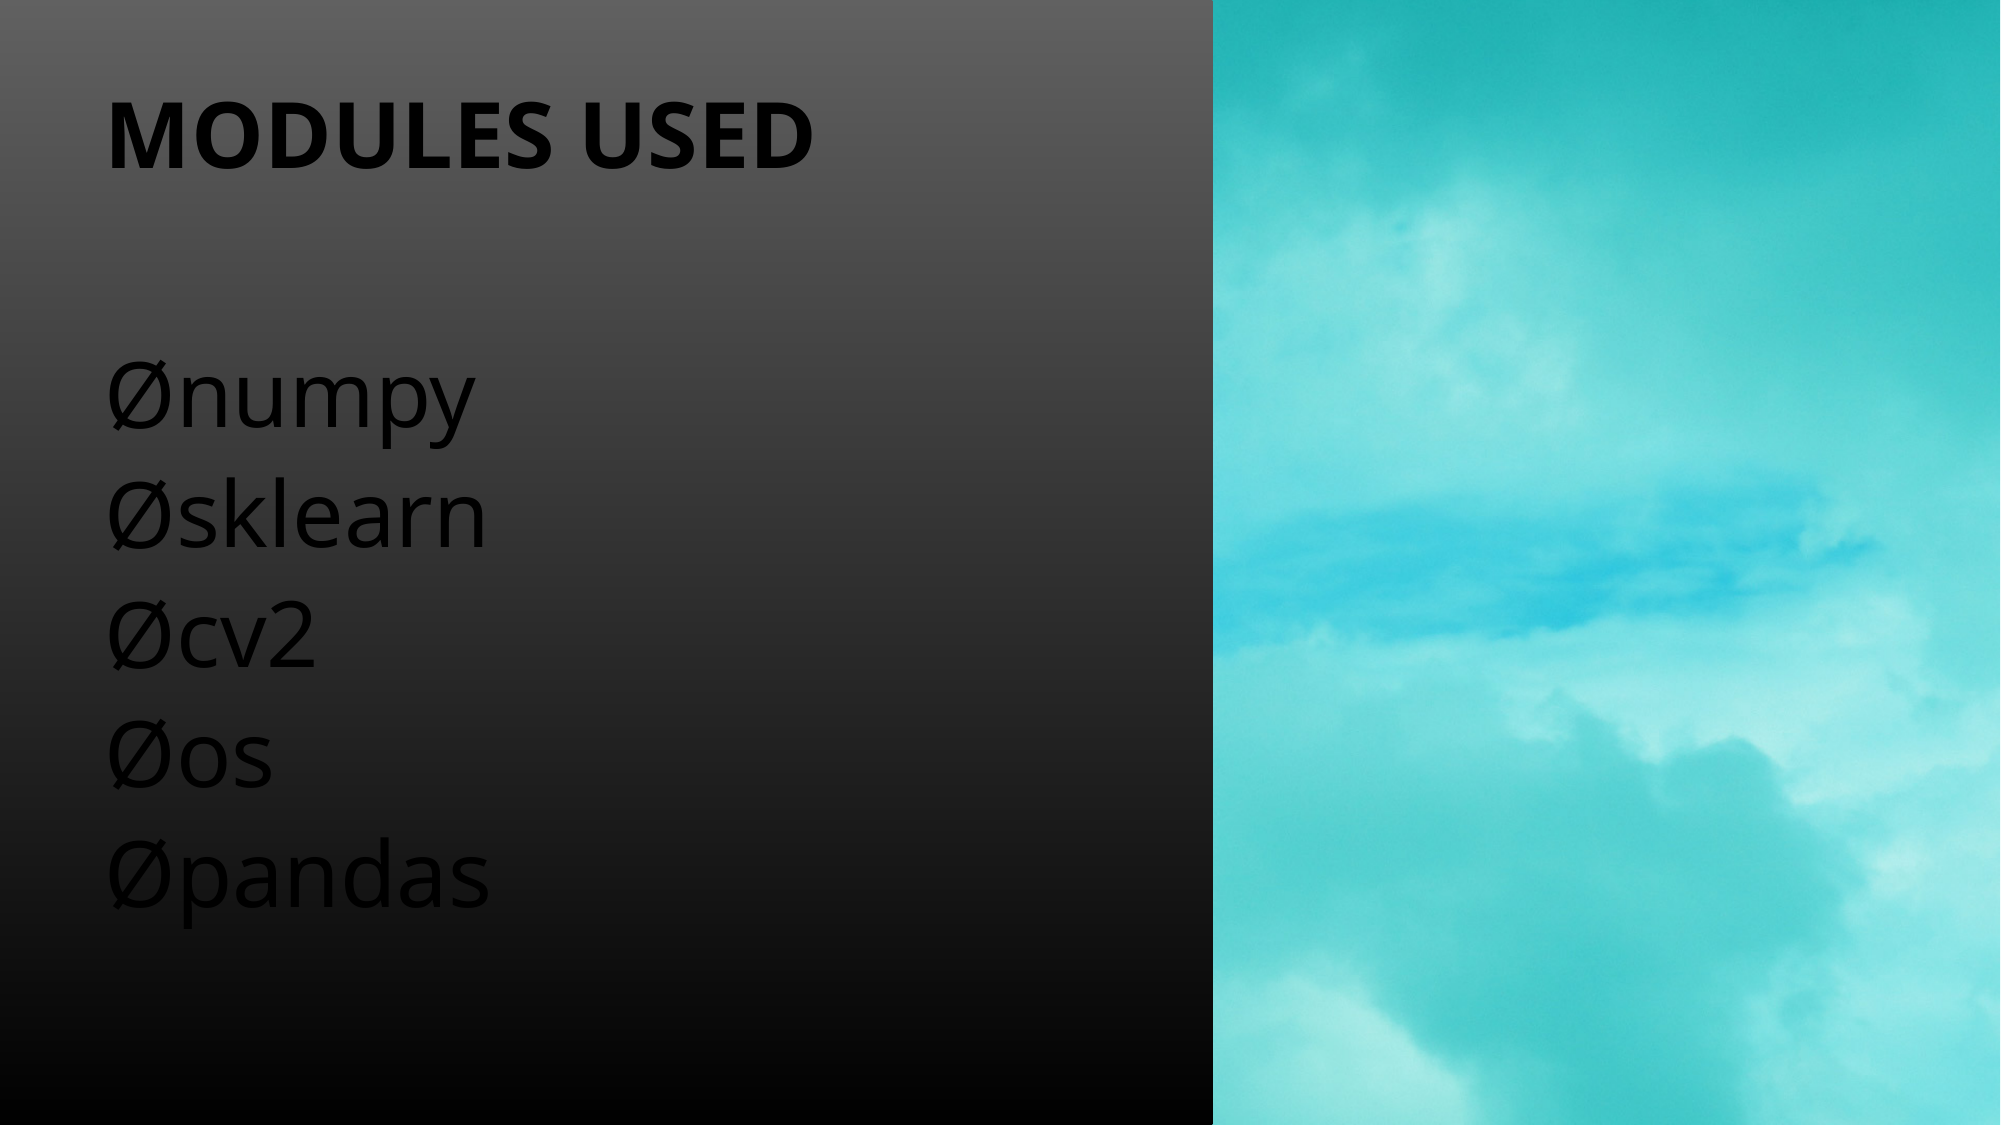

# DD
MODULES USED
numpy
sklearn
cv2
os
pandas